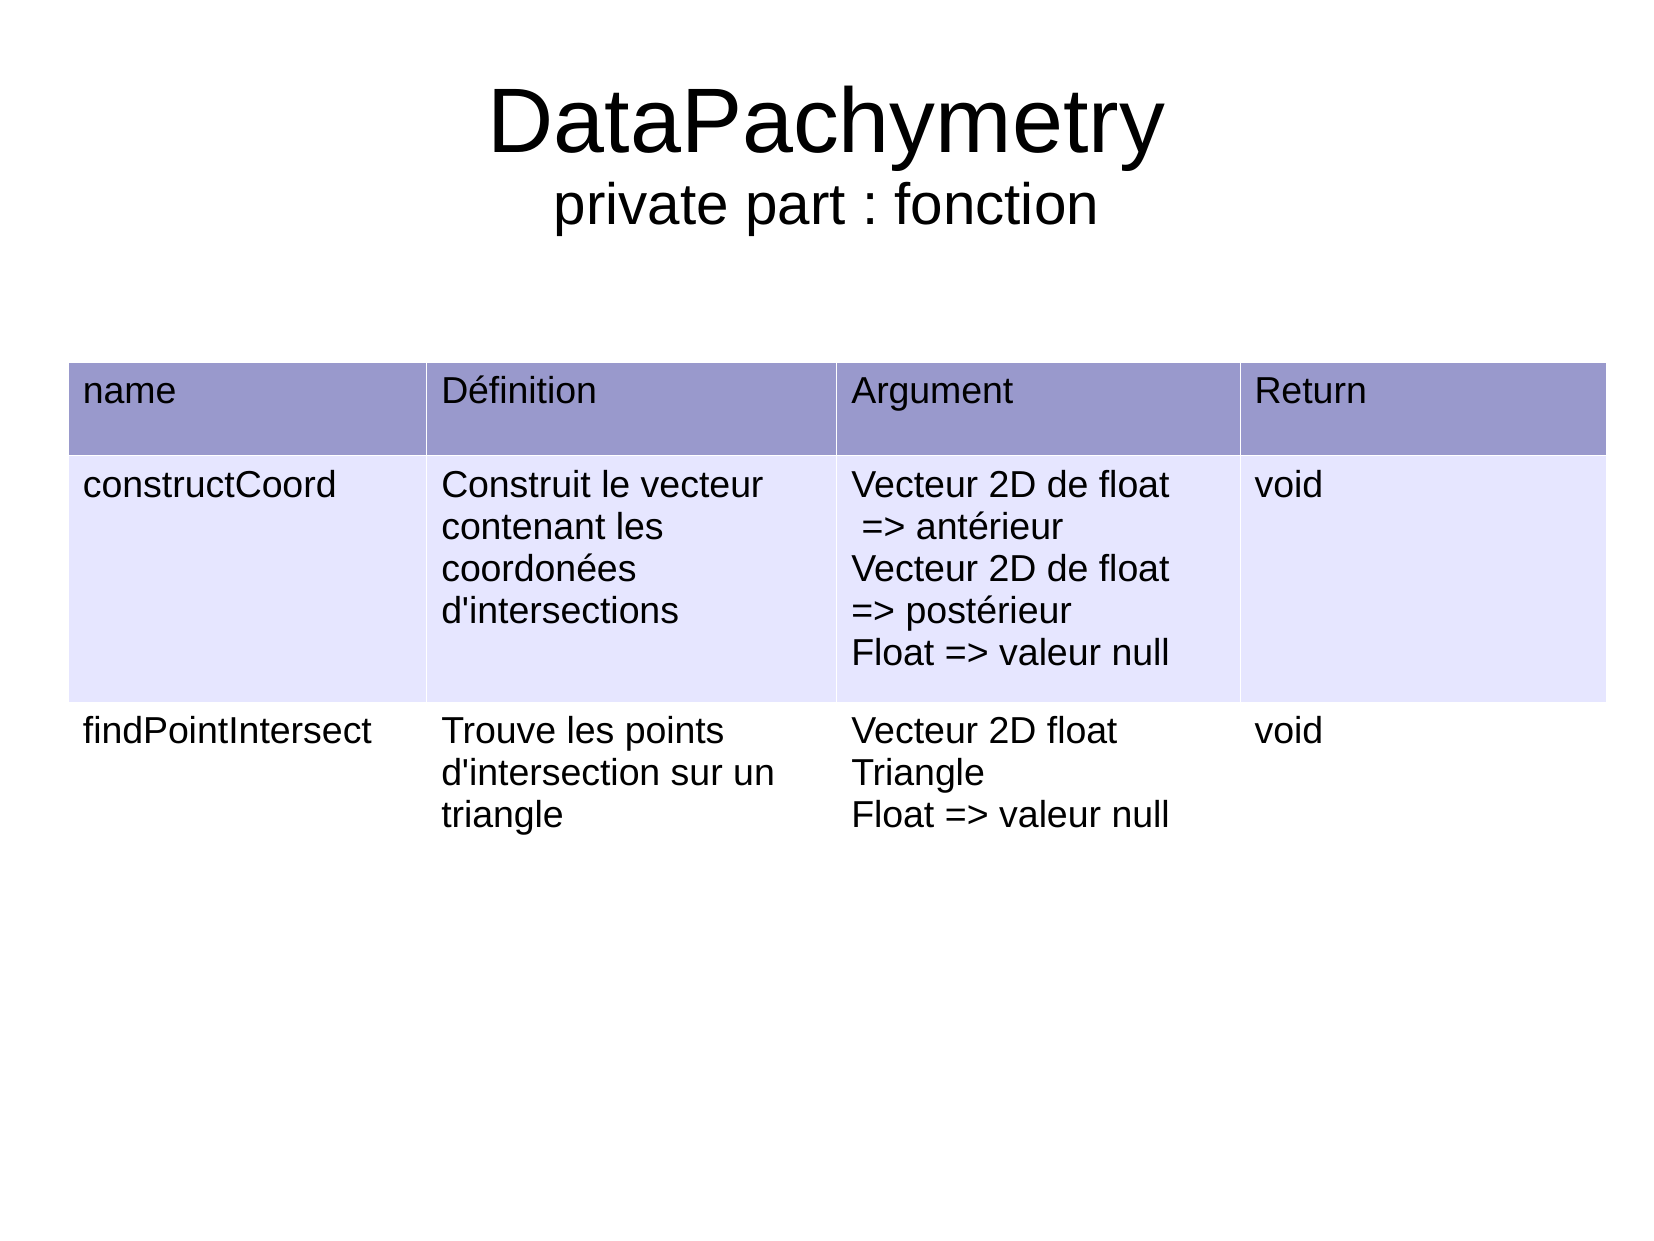

# DataPachymetry private part : fonction
| name | Définition | Argument | Return |
| --- | --- | --- | --- |
| constructCoord | Construit le vecteur contenant les coordonées d'intersections | Vecteur 2D de float => antérieur Vecteur 2D de float => postérieur Float => valeur null | void |
| findPointIntersect | Trouve les points d'intersection sur un triangle | Vecteur 2D float Triangle Float => valeur null | void |